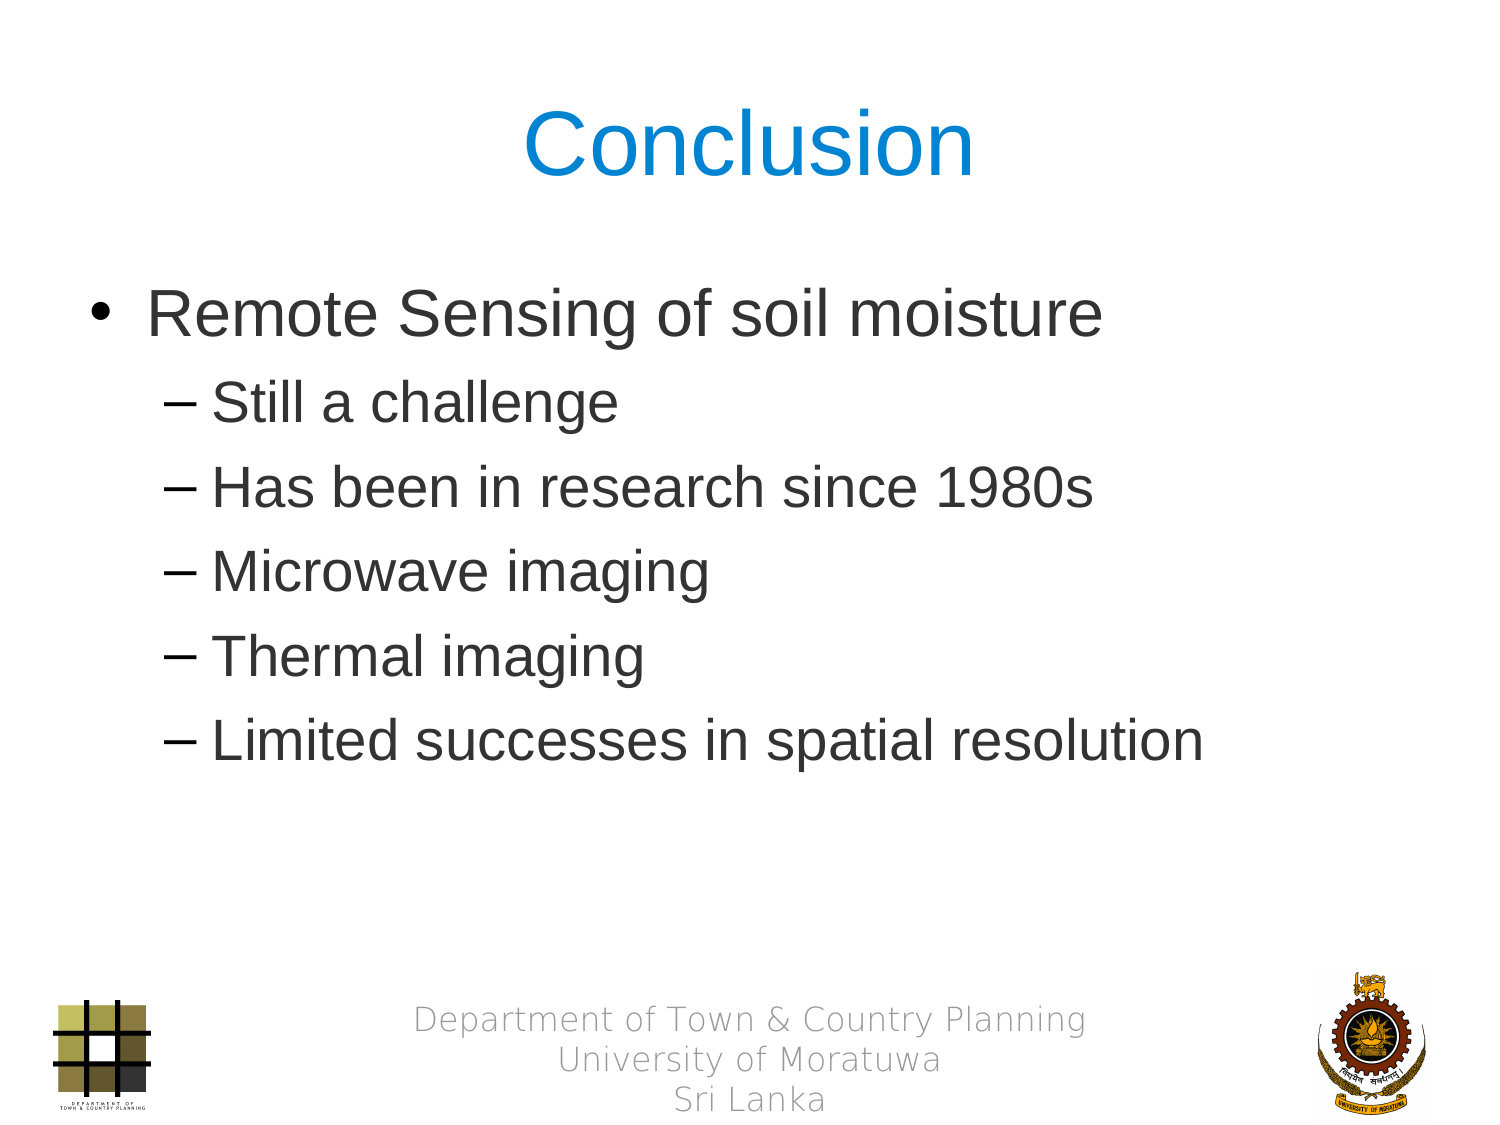

# Conclusion
Remote Sensing of soil moisture
Still a challenge
Has been in research since 1980s
Microwave imaging
Thermal imaging
Limited successes in spatial resolution